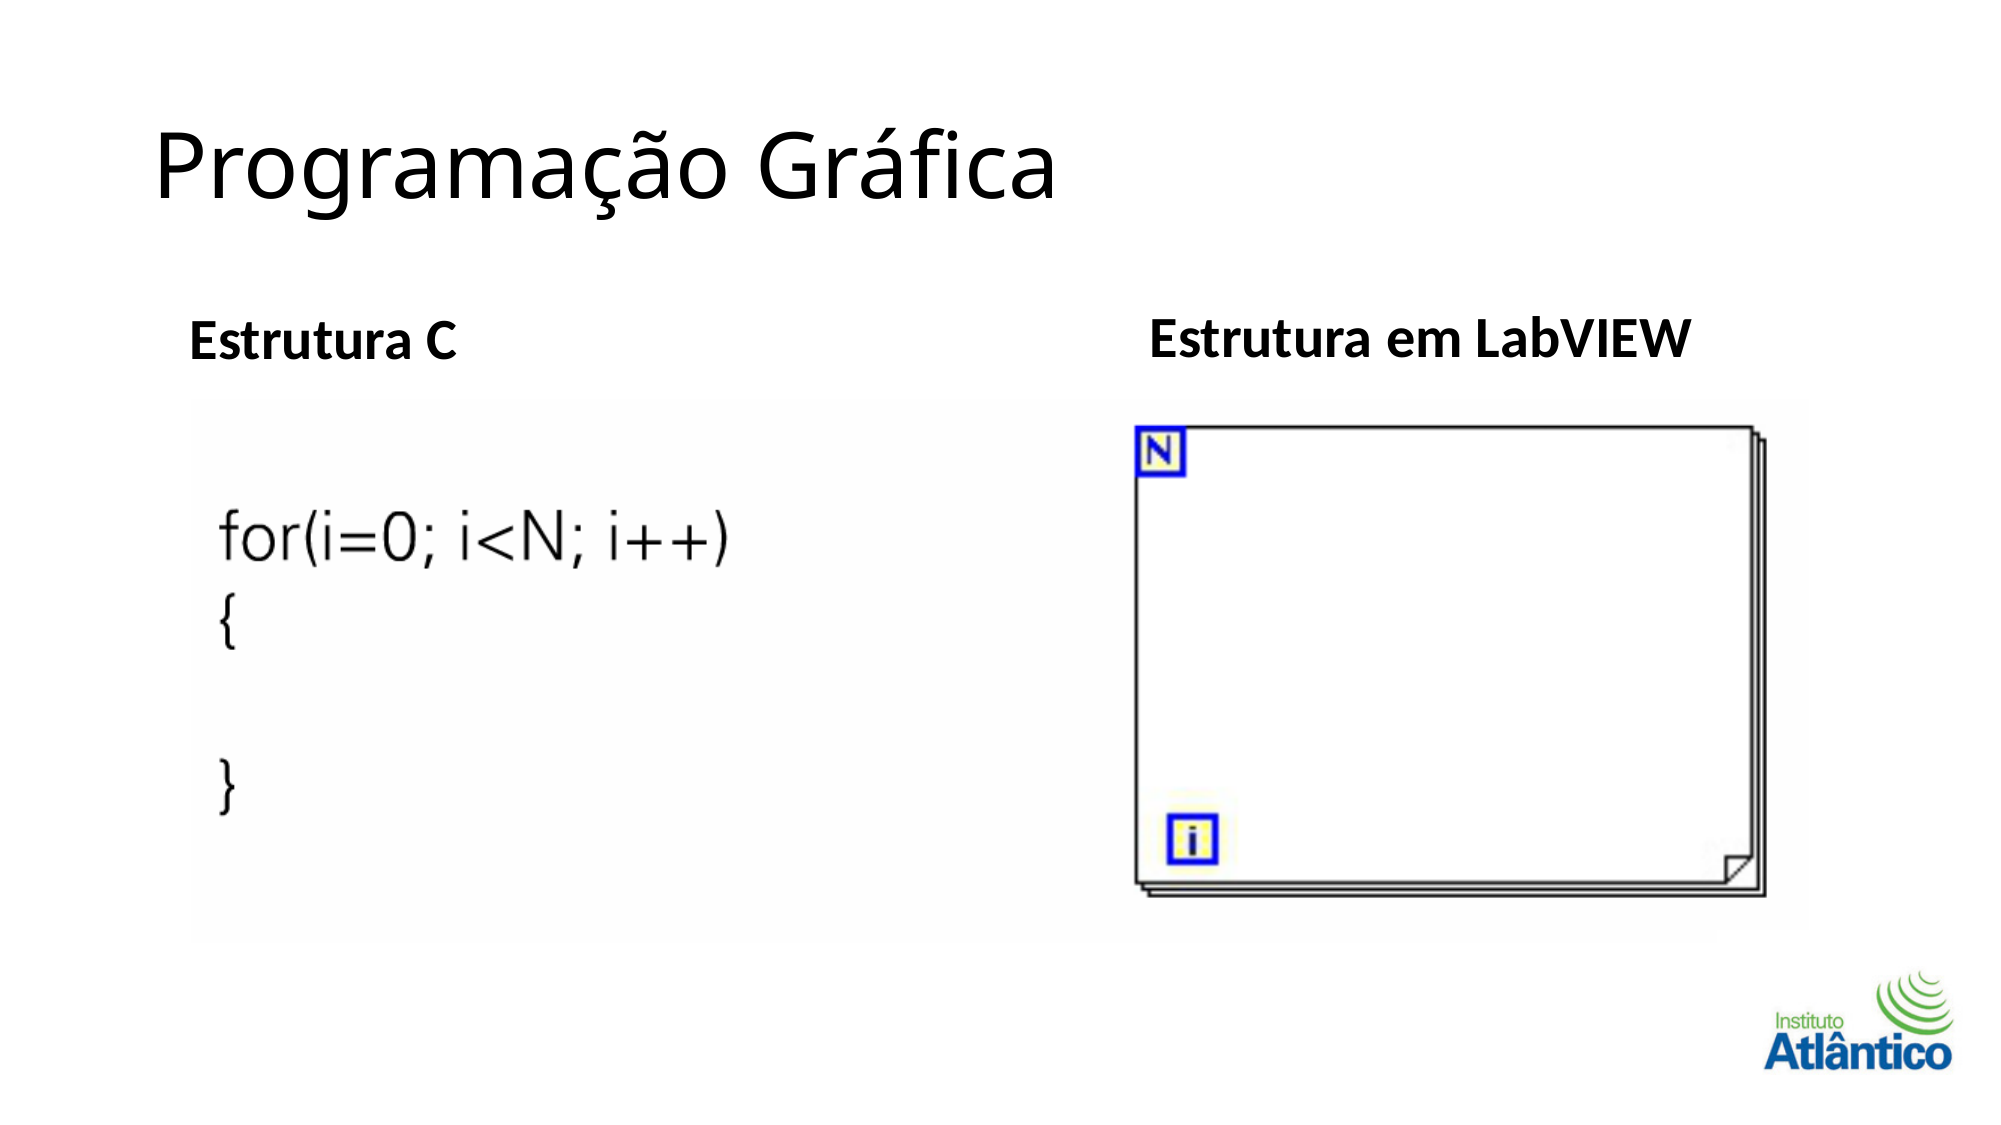

# Programação Gráfica
Estrutura em LabVIEW
Estrutura C